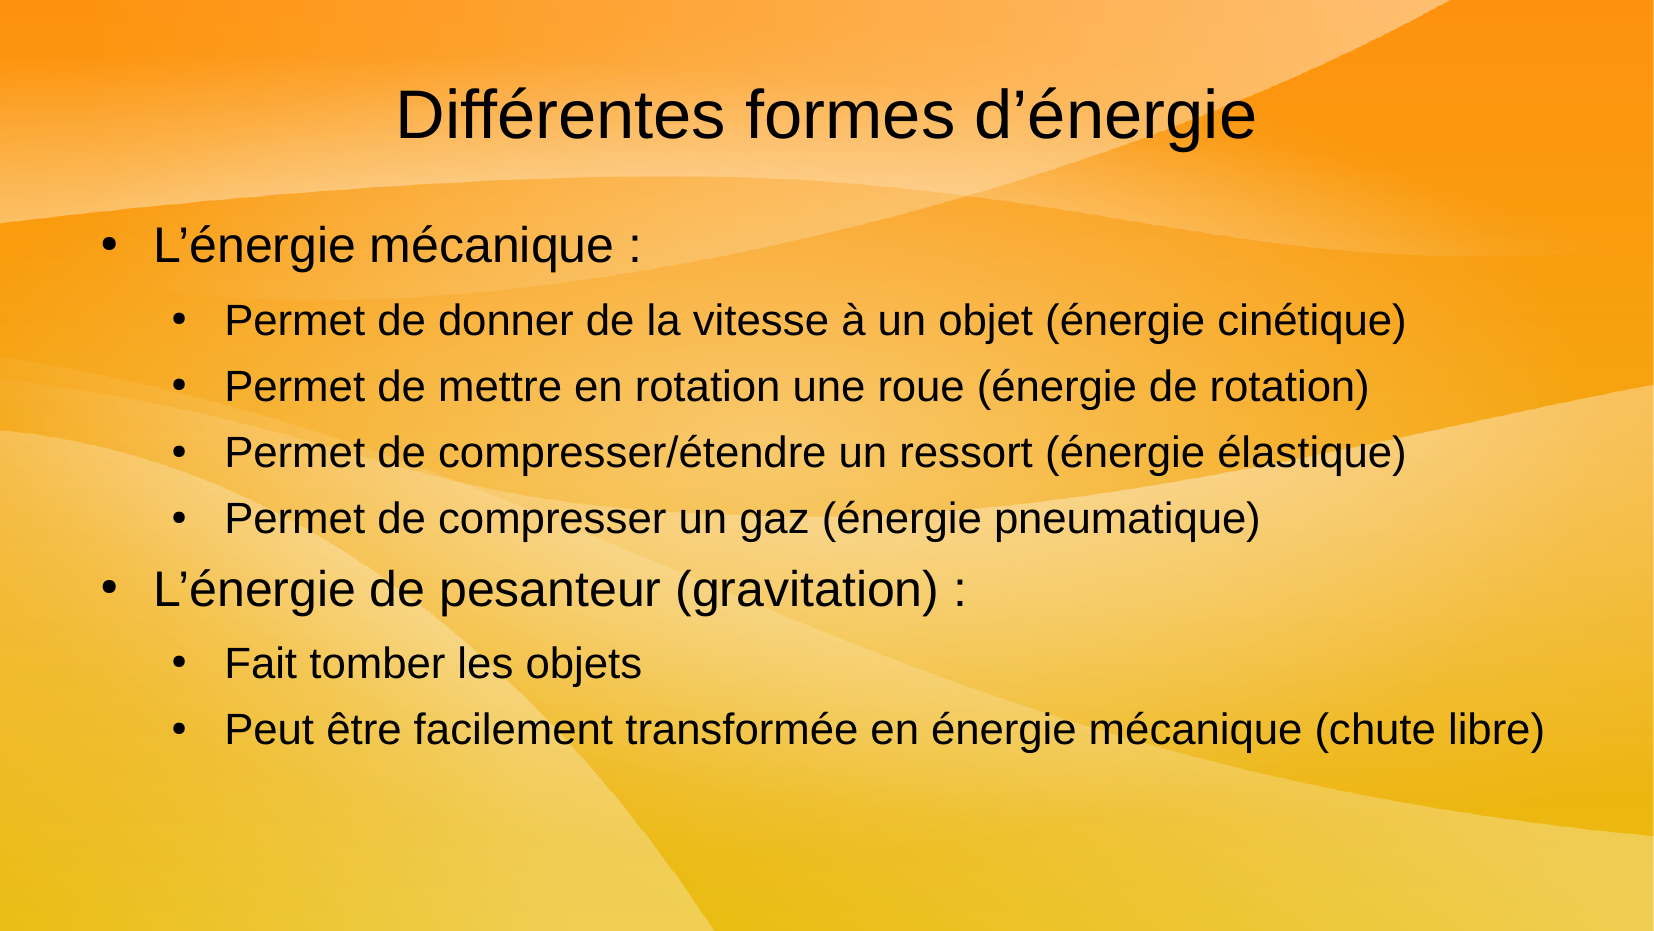

# Différentes formes d’énergie
L’énergie mécanique :
Permet de donner de la vitesse à un objet (énergie cinétique)
Permet de mettre en rotation une roue (énergie de rotation)
Permet de compresser/étendre un ressort (énergie élastique)
Permet de compresser un gaz (énergie pneumatique)
L’énergie de pesanteur (gravitation) :
Fait tomber les objets
Peut être facilement transformée en énergie mécanique (chute libre)